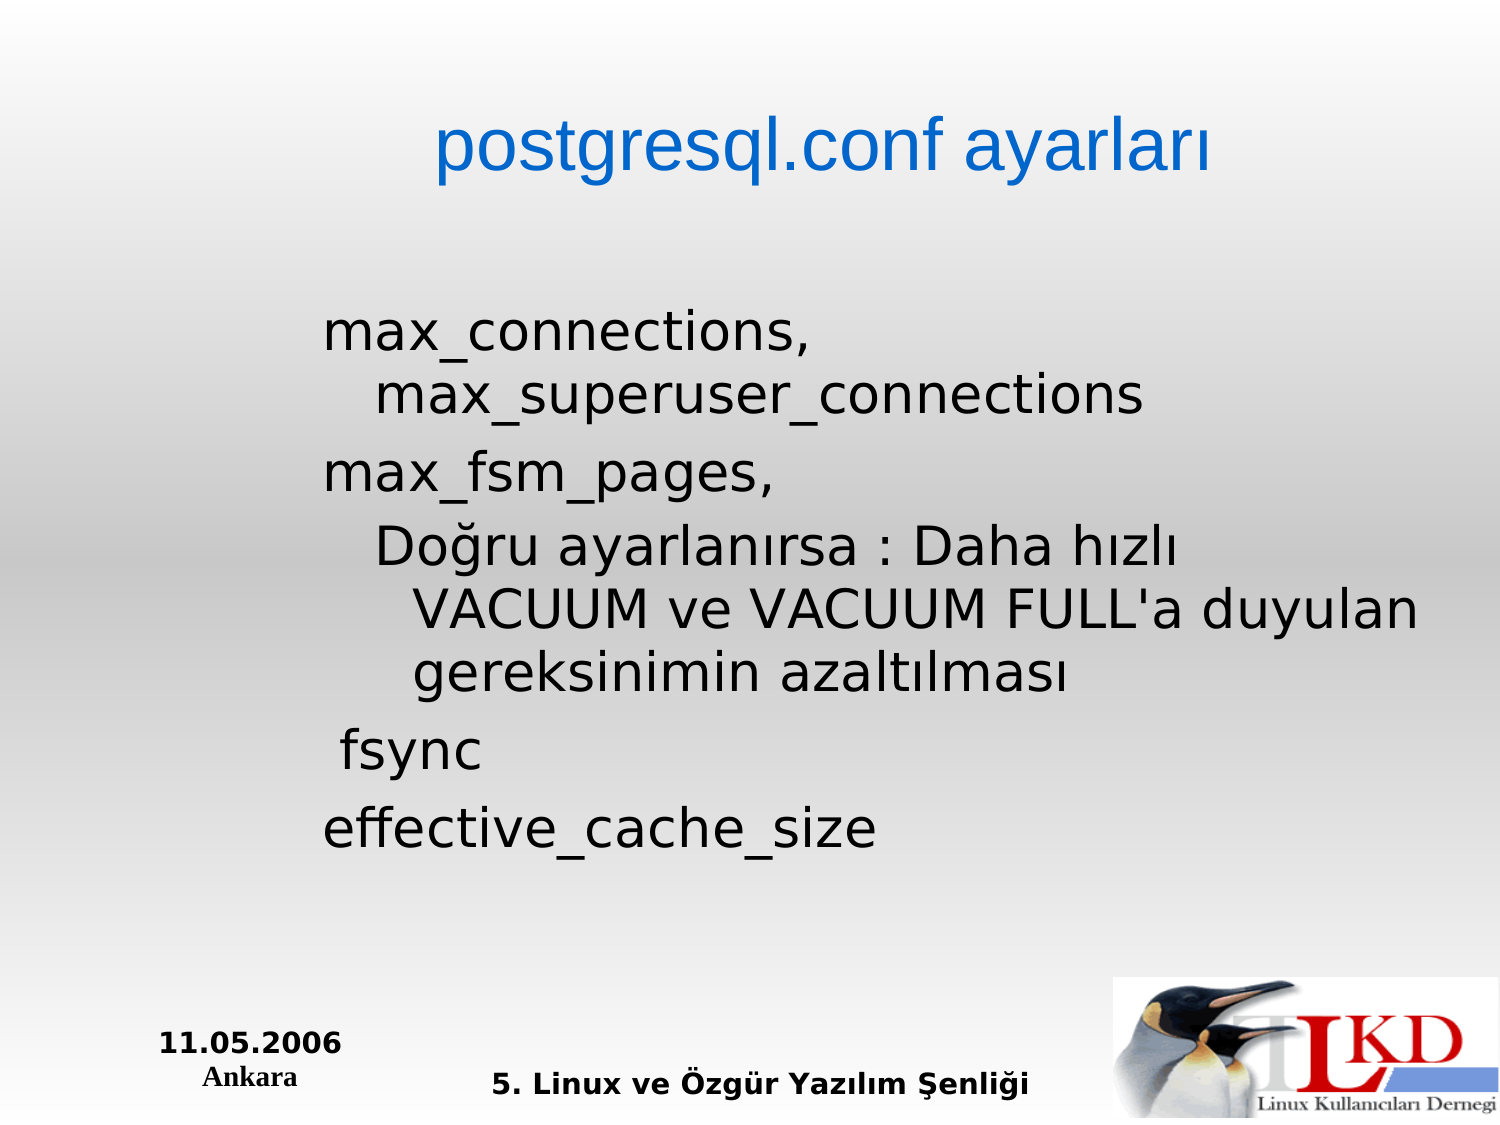

# postgresql.conf ayarları
max_connections, max_superuser_connections
max_fsm_pages,
Doğru ayarlanırsa : Daha hızlı VACUUM ve VACUUM FULL'a duyulan gereksinimin azaltılması
 fsync
effective_cache_size